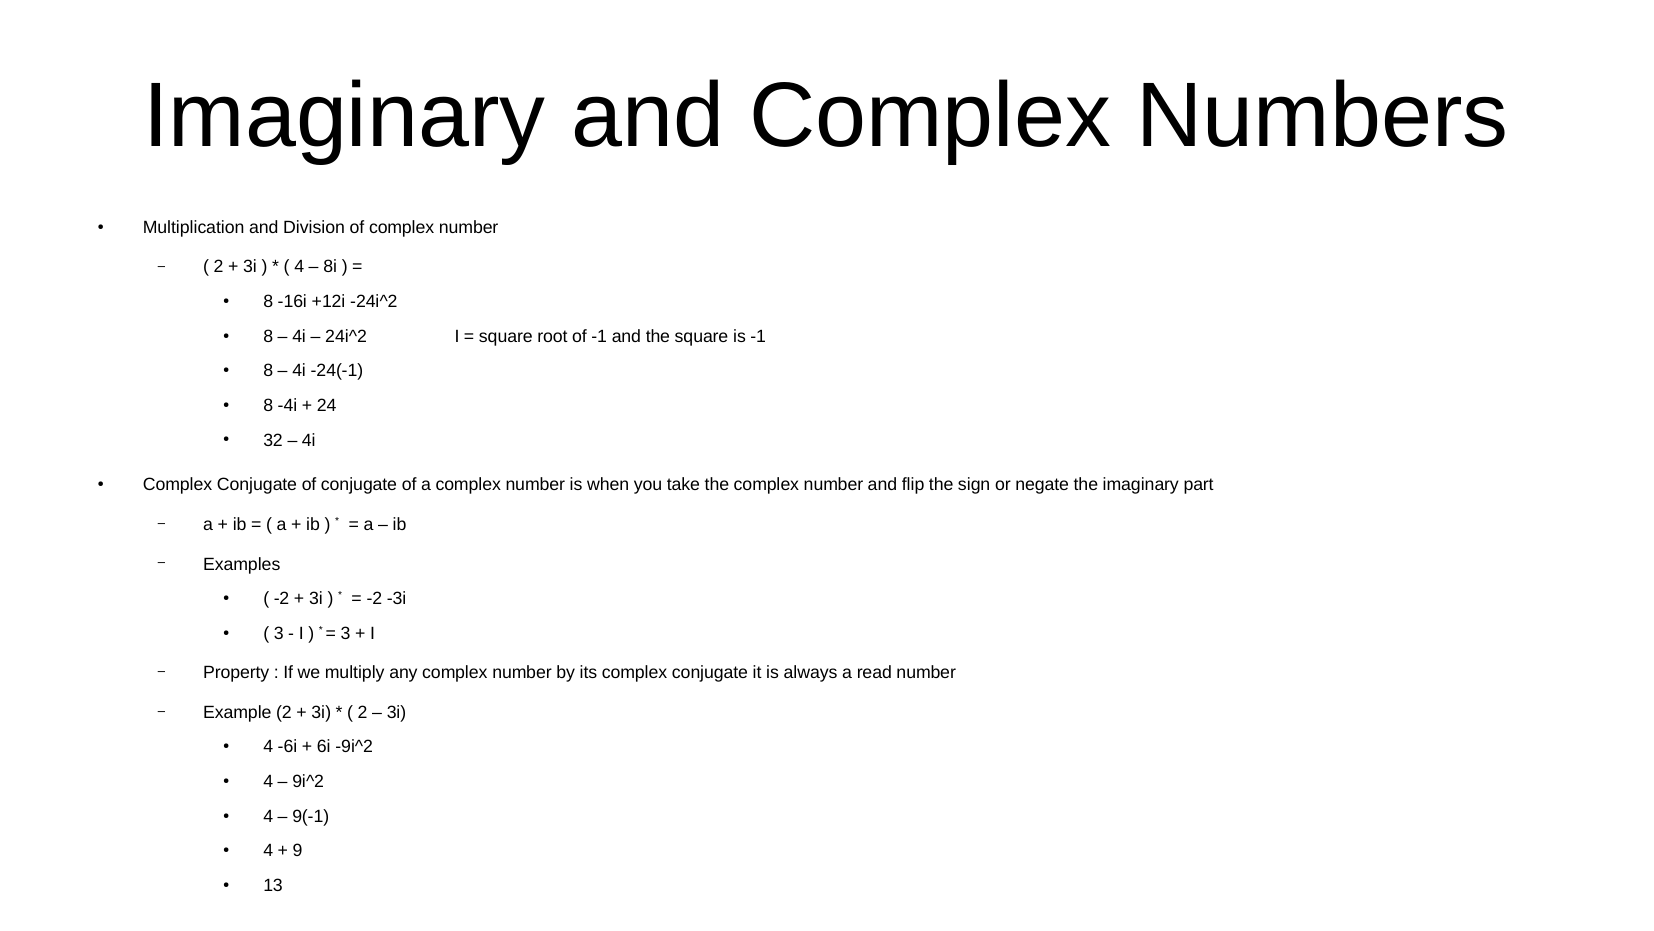

# Imaginary and Complex Numbers
Multiplication and Division of complex number
( 2 + 3i ) * ( 4 – 8i ) =
8 -16i +12i -24i^2
8 – 4i – 24i^2			I = square root of -1 and the square is -1
8 – 4i -24(-1)
8 -4i + 24
32 – 4i
Complex Conjugate of conjugate of a complex number is when you take the complex number and flip the sign or negate the imaginary part
a + ib = ( a + ib ) * = a – ib
Examples
( -2 + 3i ) * = -2 -3i
( 3 - I ) * = 3 + I
Property : If we multiply any complex number by its complex conjugate it is always a read number
Example (2 + 3i) * ( 2 – 3i)
4 -6i + 6i -9i^2
4 – 9i^2
4 – 9(-1)
4 + 9
13